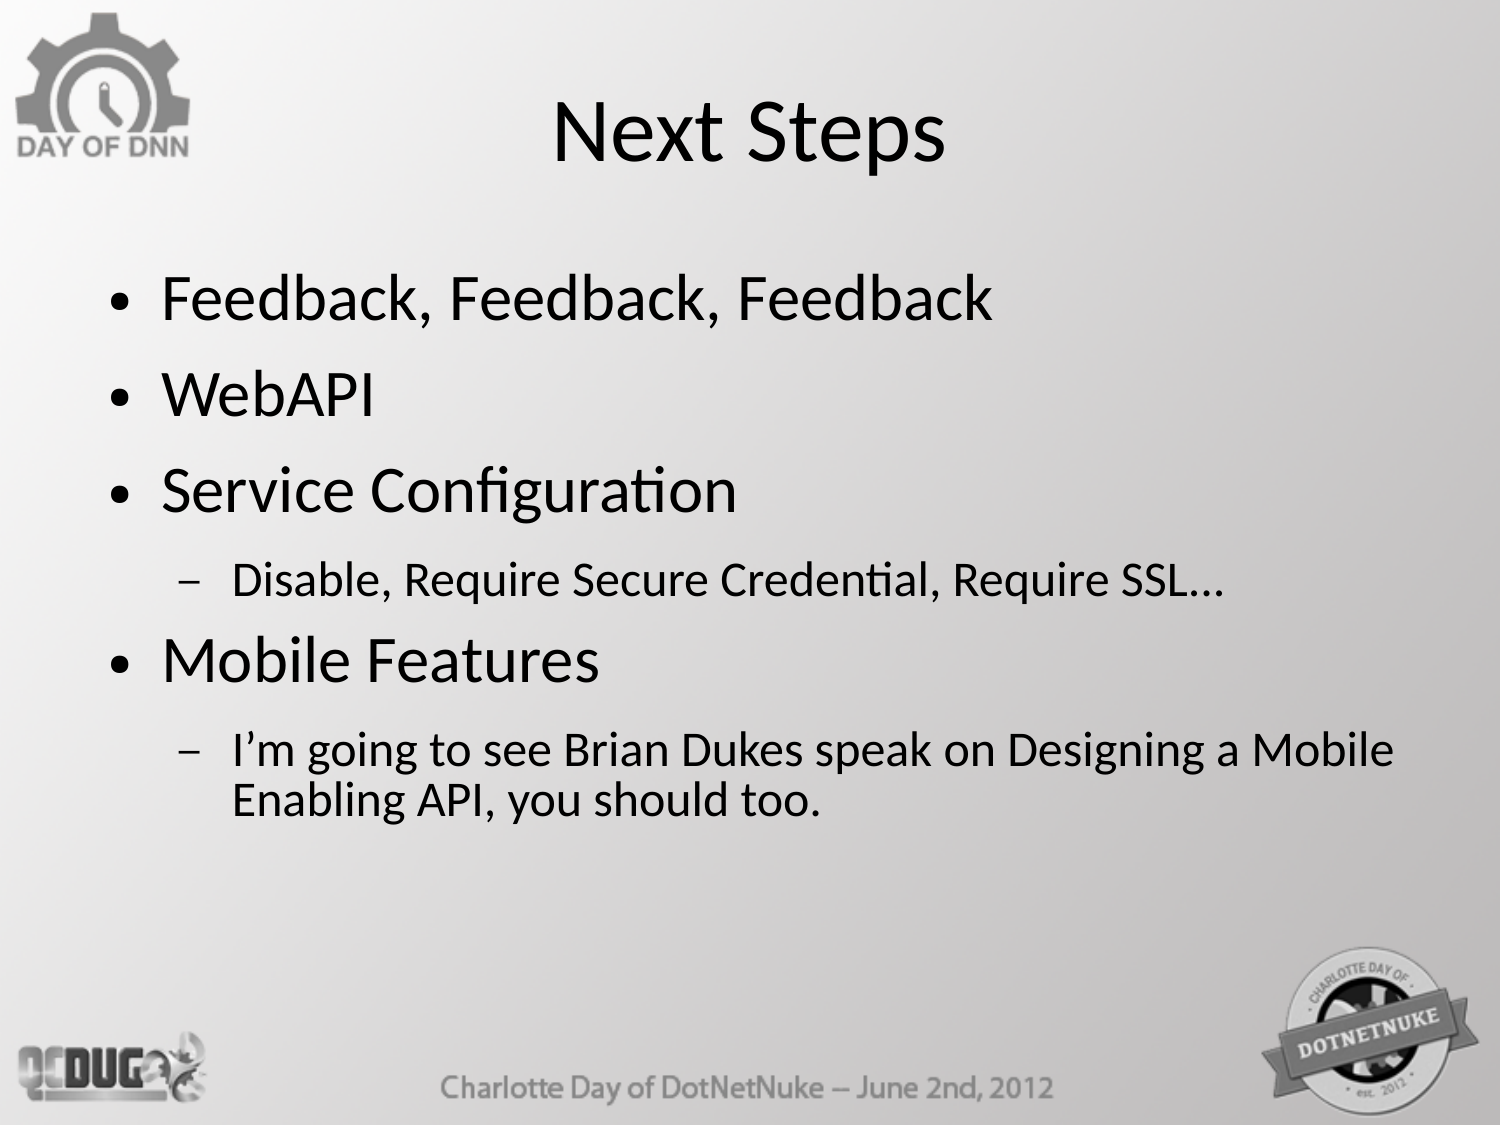

# Next Steps
Feedback, Feedback, Feedback
WebAPI
Service Configuration
Disable, Require Secure Credential, Require SSL...
Mobile Features
I’m going to see Brian Dukes speak on Designing a Mobile Enabling API, you should too.